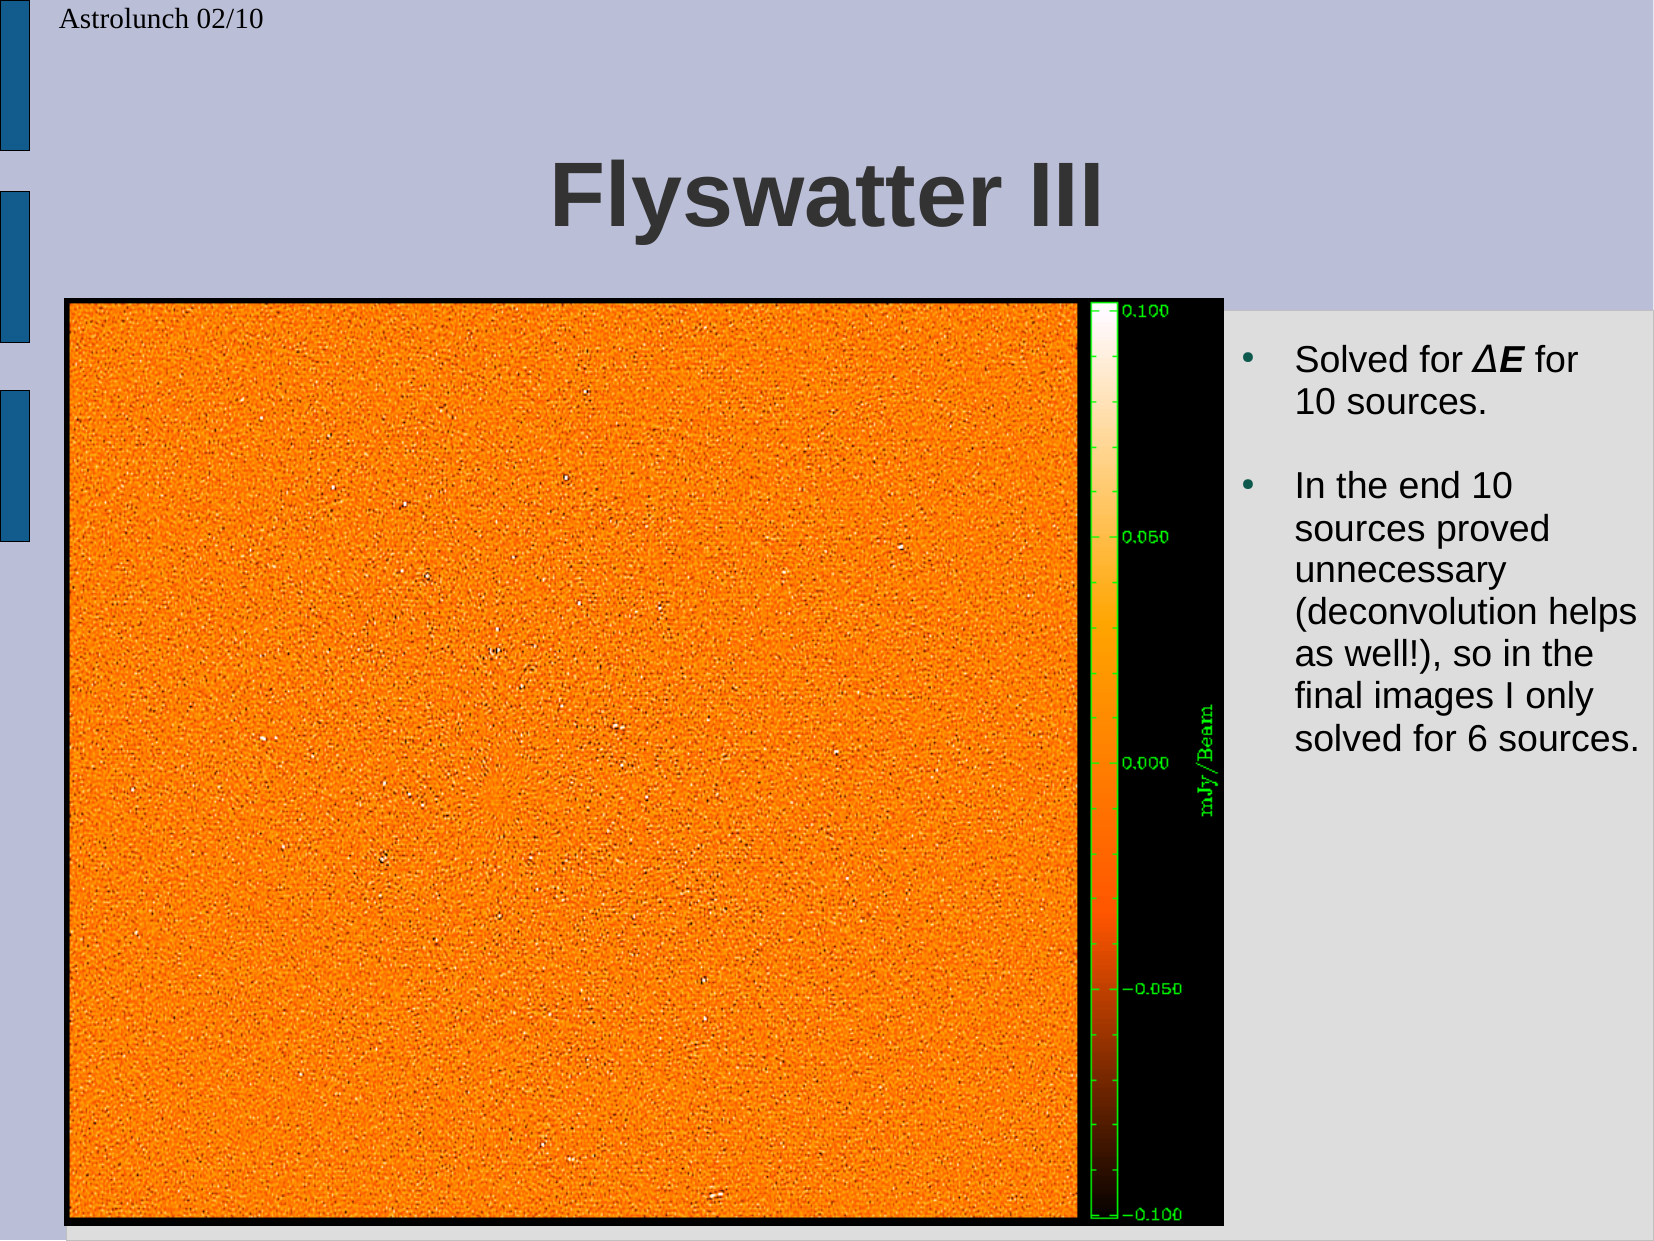

Astrolunch 02/10
# Flyswatter III
Solved for ΔE for
10 sources.
In the end 10 sources proved unnecessary (deconvolution helps as well!), so in the final images I only solved for 6 sources.